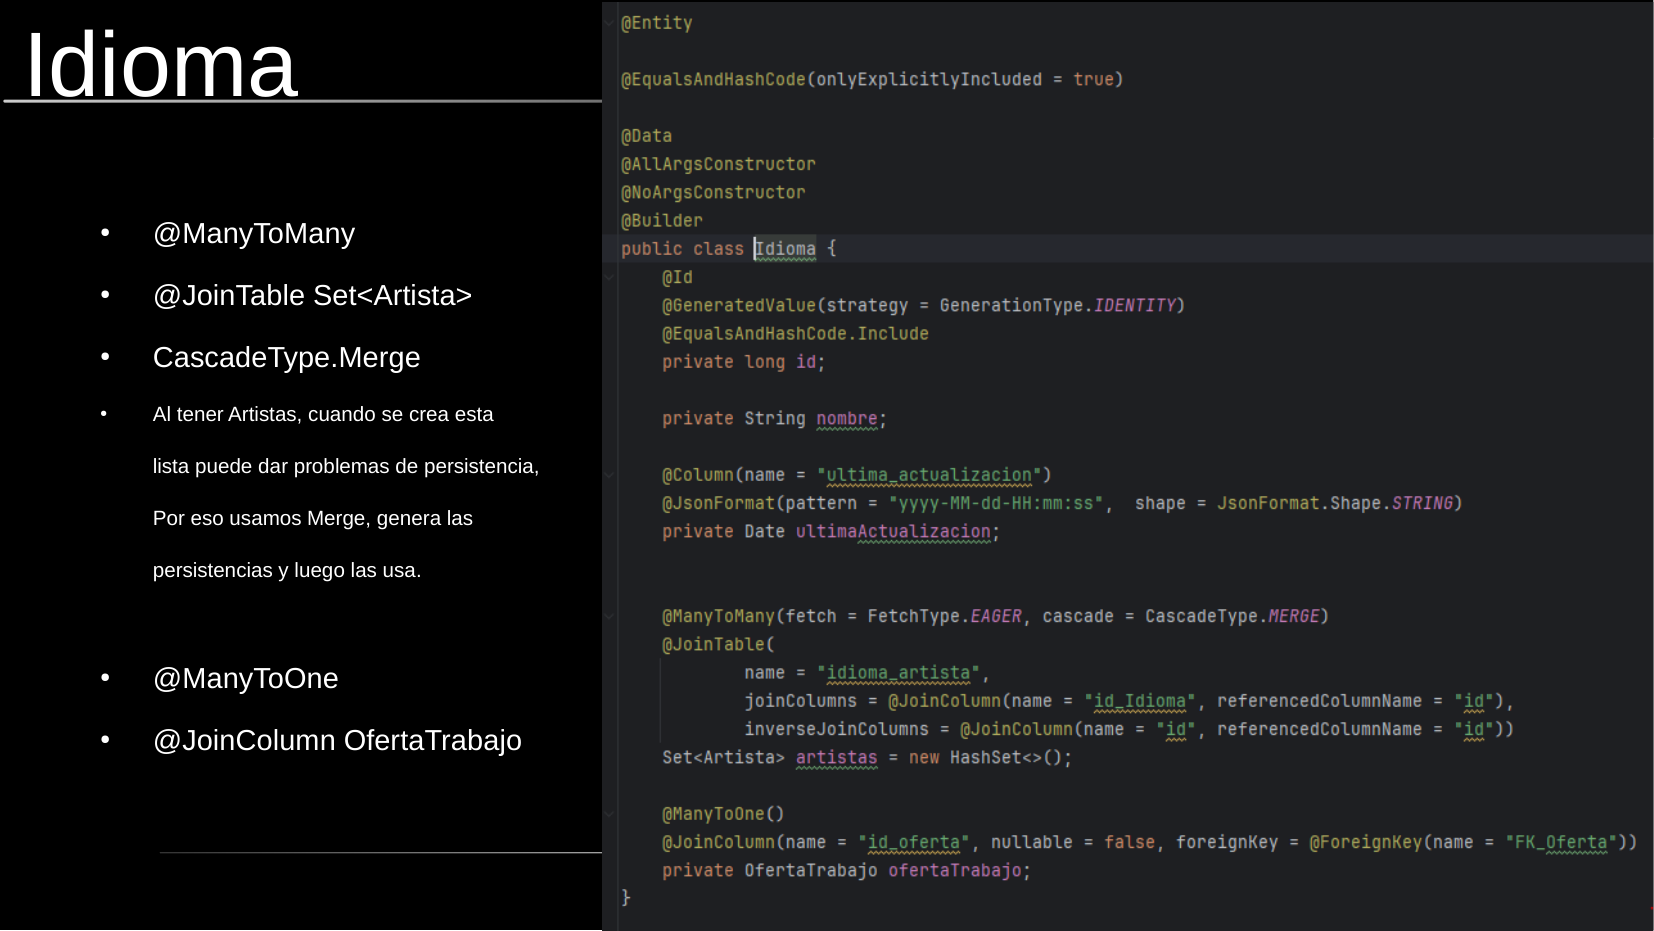

# Idioma
@ManyToMany
@JoinTable Set<Artista>
CascadeType.Merge
Al tener Artistas, cuando se crea esta
lista puede dar problemas de persistencia,
Por eso usamos Merge, genera las
persistencias y luego las usa.
@ManyToOne
@JoinColumn OfertaTrabajo
8